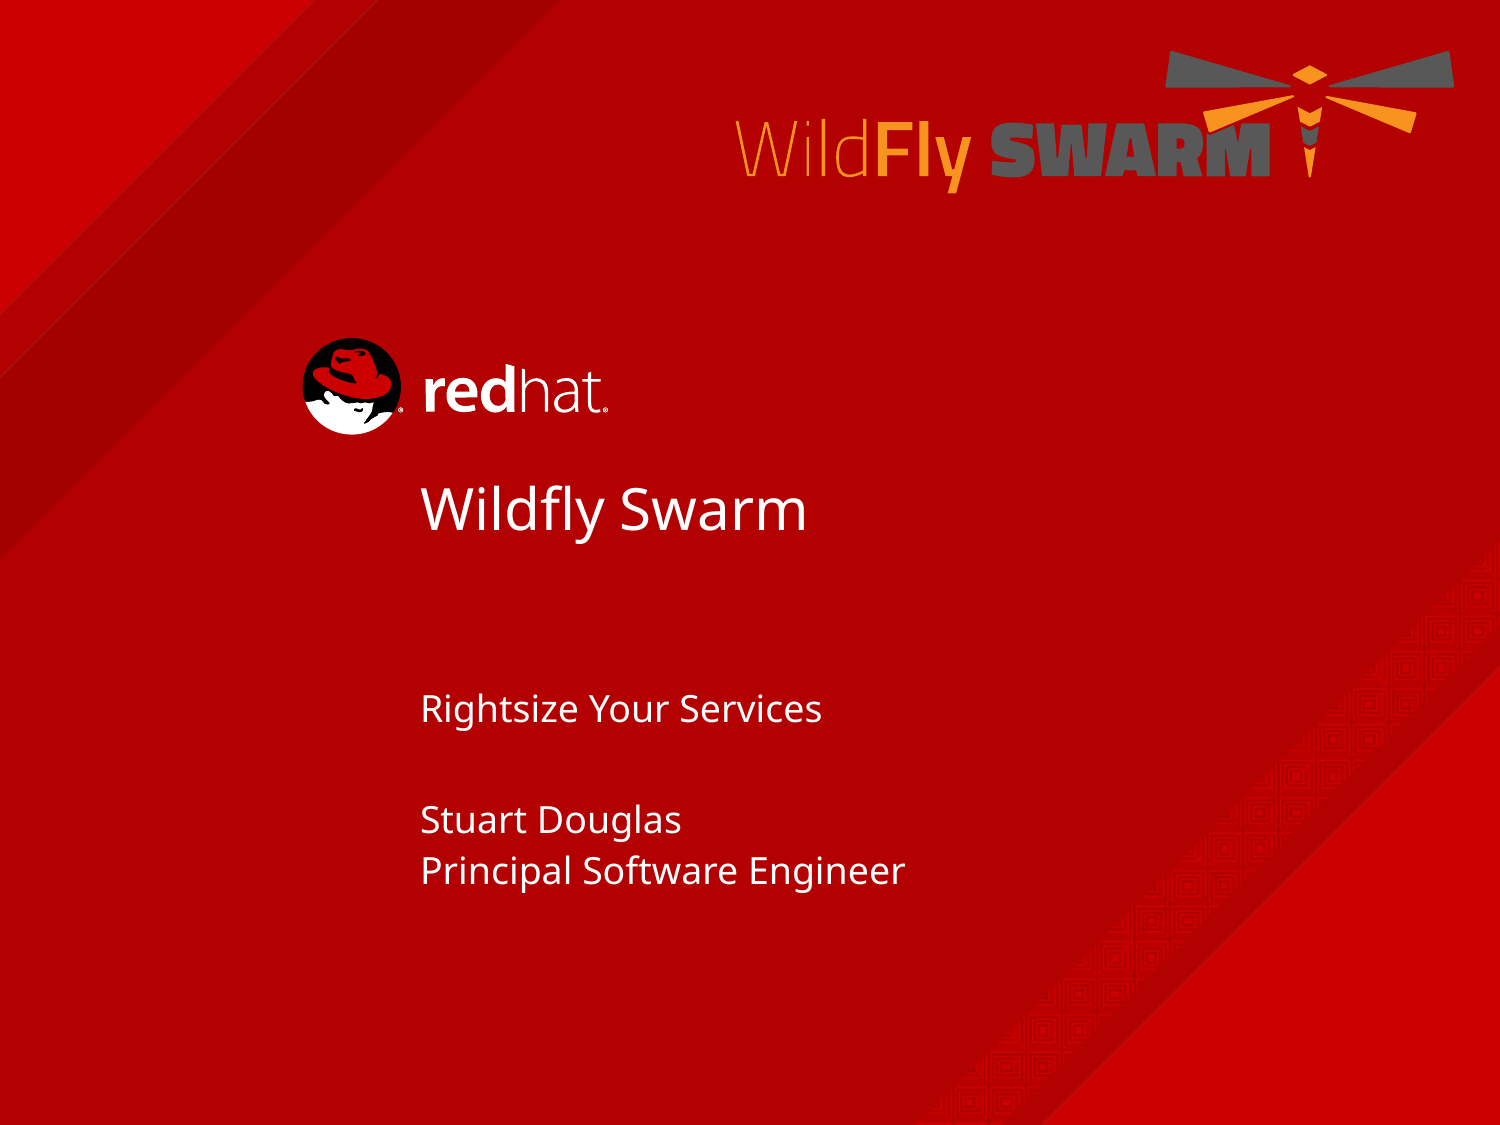

# Wildfly Swarm
Rightsize Your Services
Stuart Douglas
Principal Software Engineer
Wildfly Swarm
1